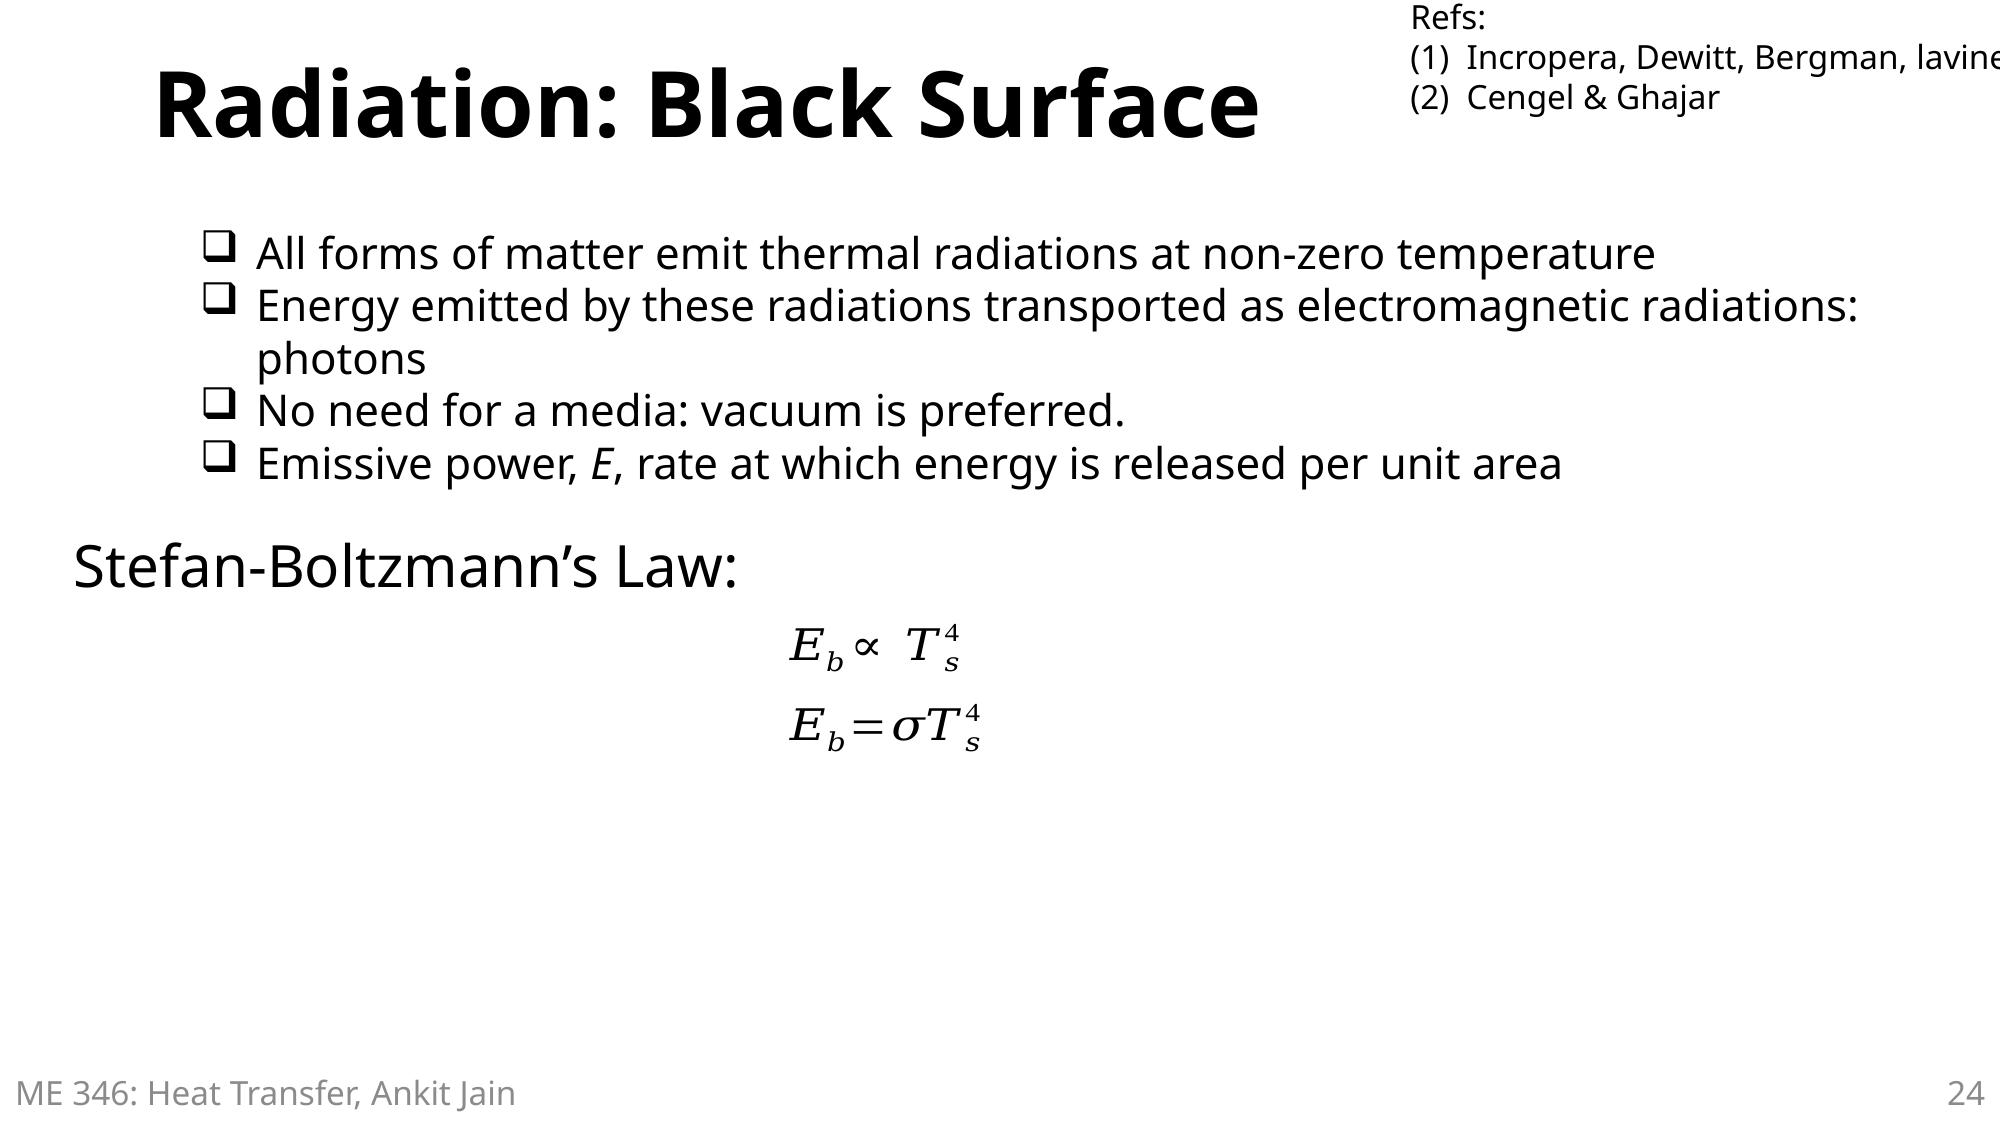

Refs:
Incropera, Dewitt, Bergman, lavine
Cengel & Ghajar
Radiation: Black Surface
All forms of matter emit thermal radiations at non-zero temperature
Energy emitted by these radiations transported as electromagnetic radiations:
photons
No need for a media: vacuum is preferred.
Emissive power, E, rate at which energy is released per unit area
Stefan-Boltzmann’s Law:
ME 346: Heat Transfer, Ankit Jain
24